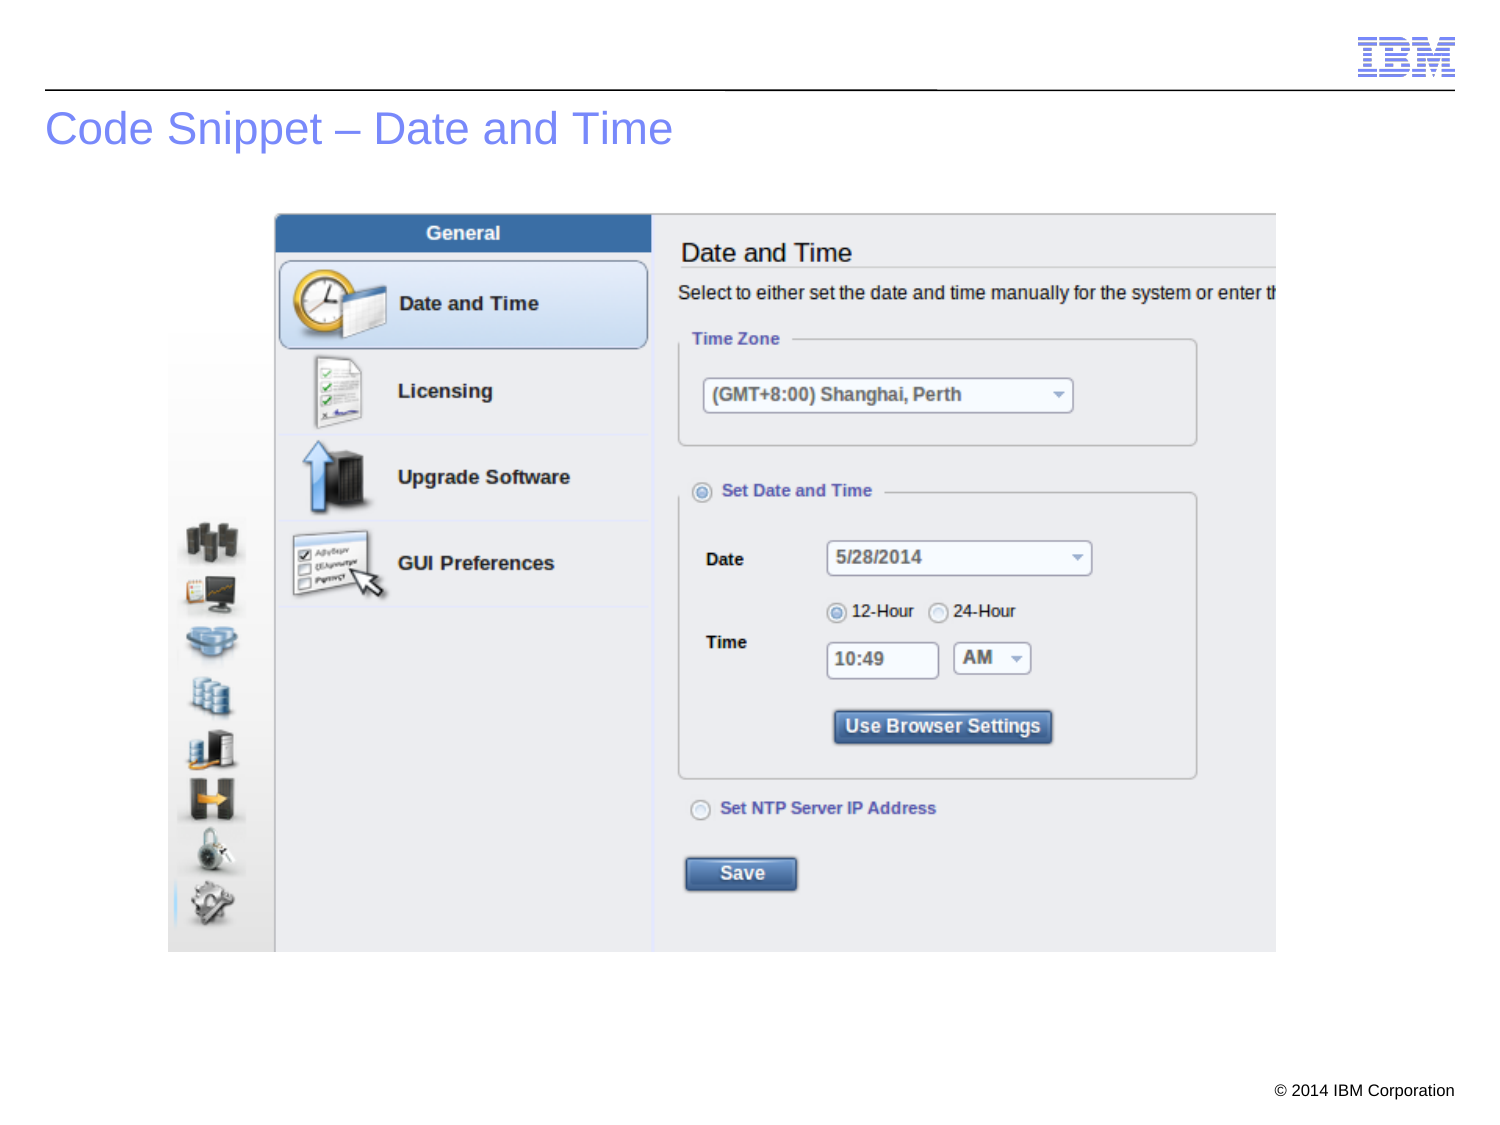

# Code Snippet – Date and Time